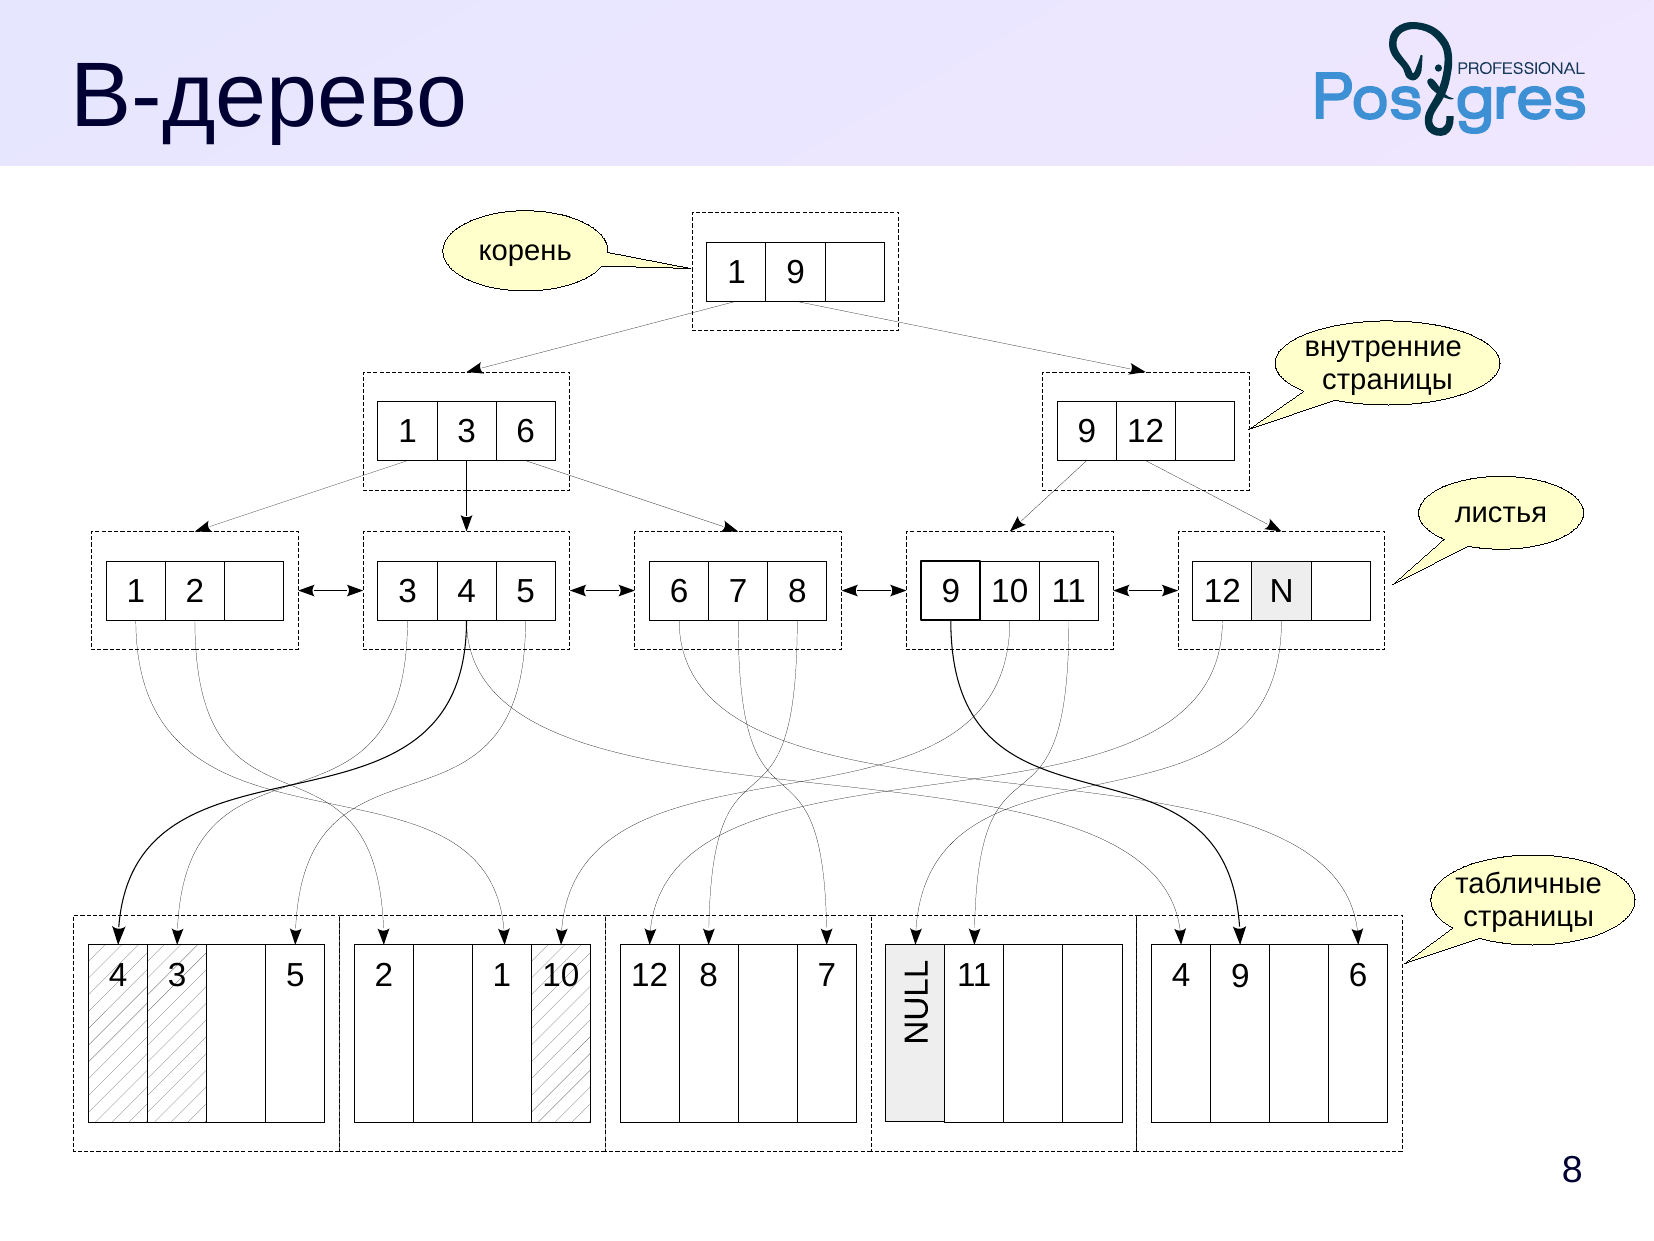

# B-дерево
корень
1
9
внутренние
страницы
1
3
6
9
12
листья
1
2
3
4
5
6
7
8
9
10
11
12
N
табличные
страницы
4
3
5
2
1
10
12
8
7
11
4
9
6
NULL